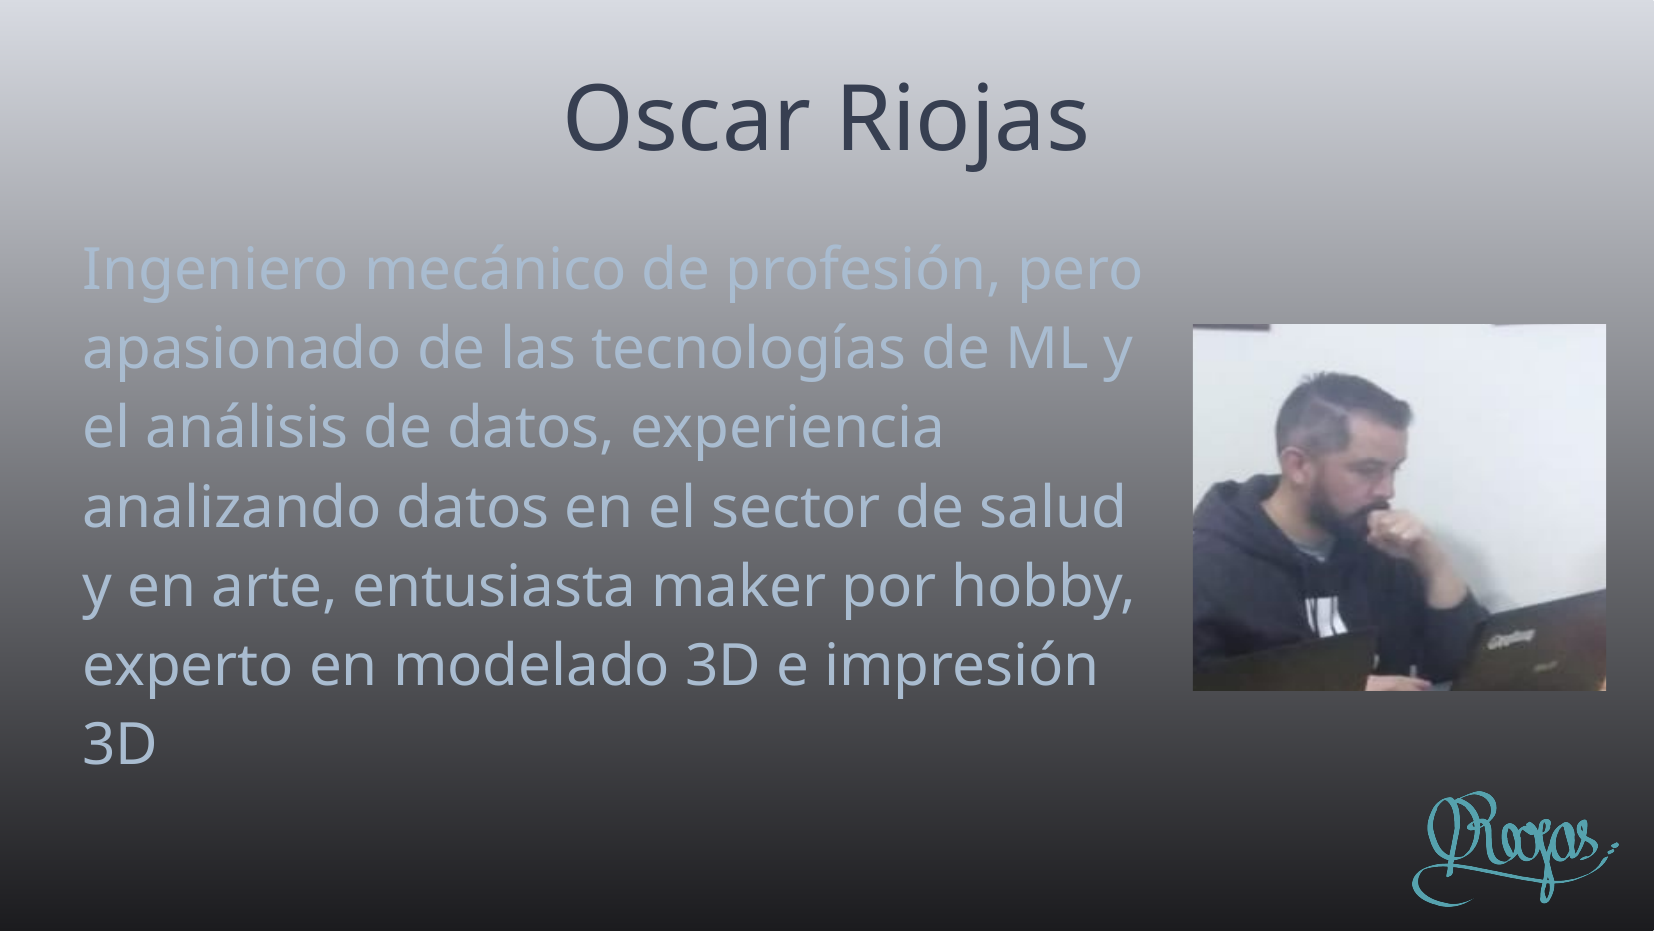

# Oscar Riojas
Ingeniero mecánico de profesión, pero apasionado de las tecnologías de ML y el análisis de datos, experiencia analizando datos en el sector de salud y en arte, entusiasta maker por hobby, experto en modelado 3D e impresión 3D